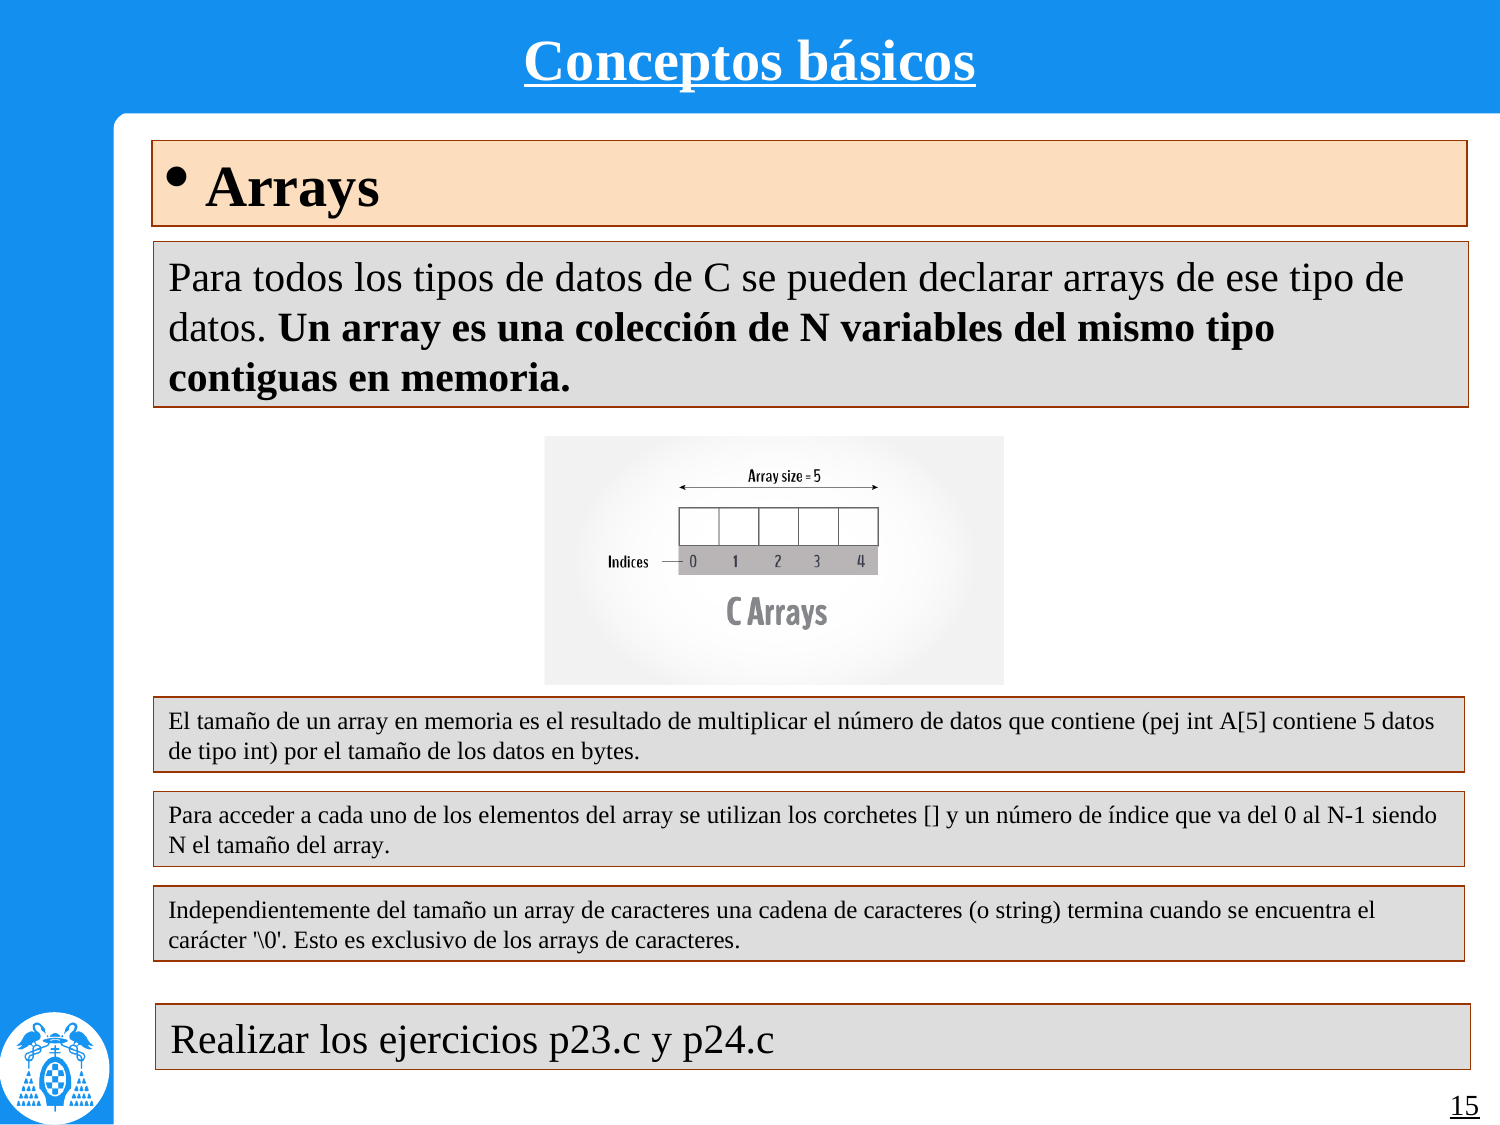

Conceptos básicos
 Arrays
Para todos los tipos de datos de C se pueden declarar arrays de ese tipo de datos. Un array es una colección de N variables del mismo tipo contiguas en memoria.
El tamaño de un array en memoria es el resultado de multiplicar el número de datos que contiene (pej int A[5] contiene 5 datos de tipo int) por el tamaño de los datos en bytes.
Para acceder a cada uno de los elementos del array se utilizan los corchetes [] y un número de índice que va del 0 al N-1 siendo N el tamaño del array.
Independientemente del tamaño un array de caracteres una cadena de caracteres (o string) termina cuando se encuentra el carácter '\0'. Esto es exclusivo de los arrays de caracteres.
Realizar los ejercicios p23.c y p24.c